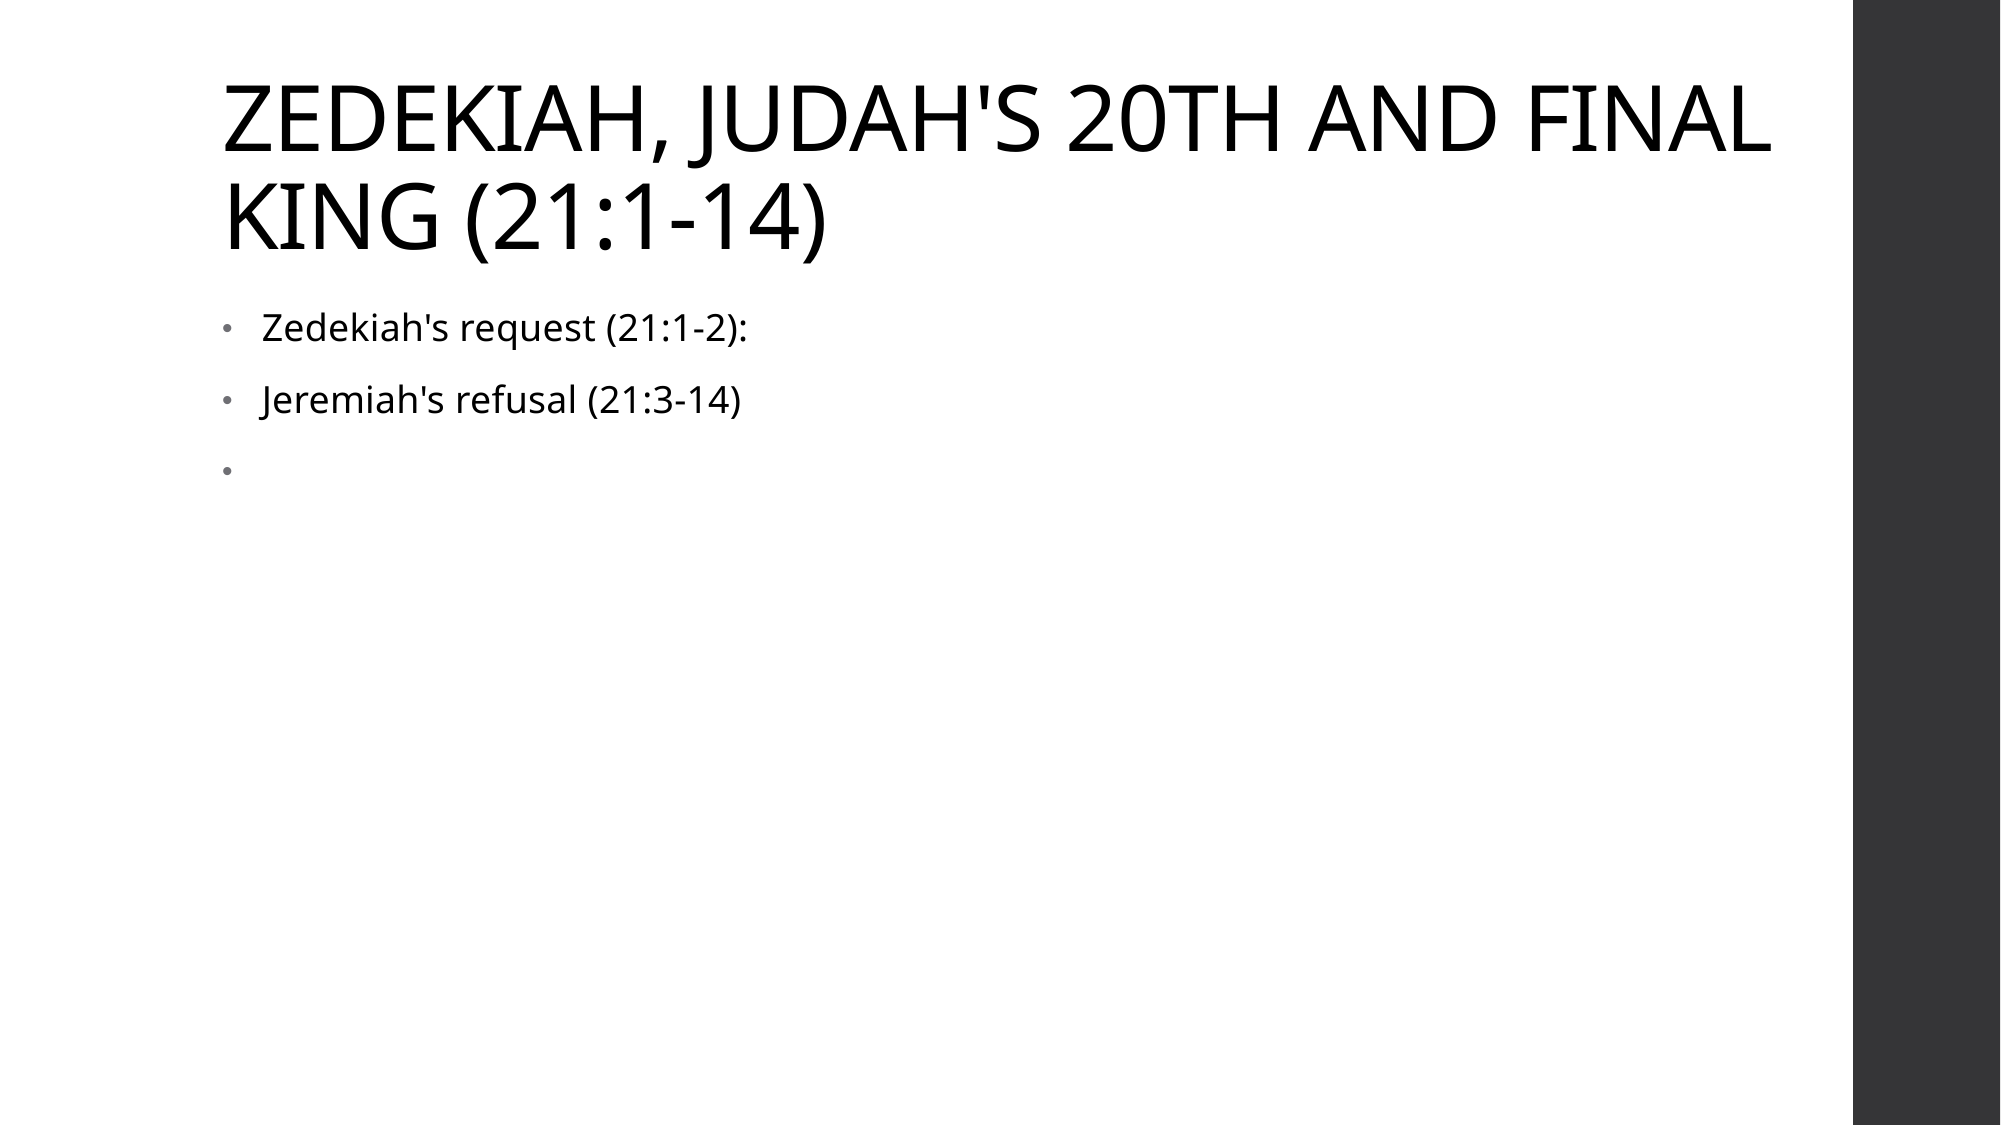

# ZEDEKIAH, JUDAH'S 20TH AND FINAL KING (21:1-14)
 Zedekiah's request (21:1-2):
 Jeremiah's refusal (21:3-14)